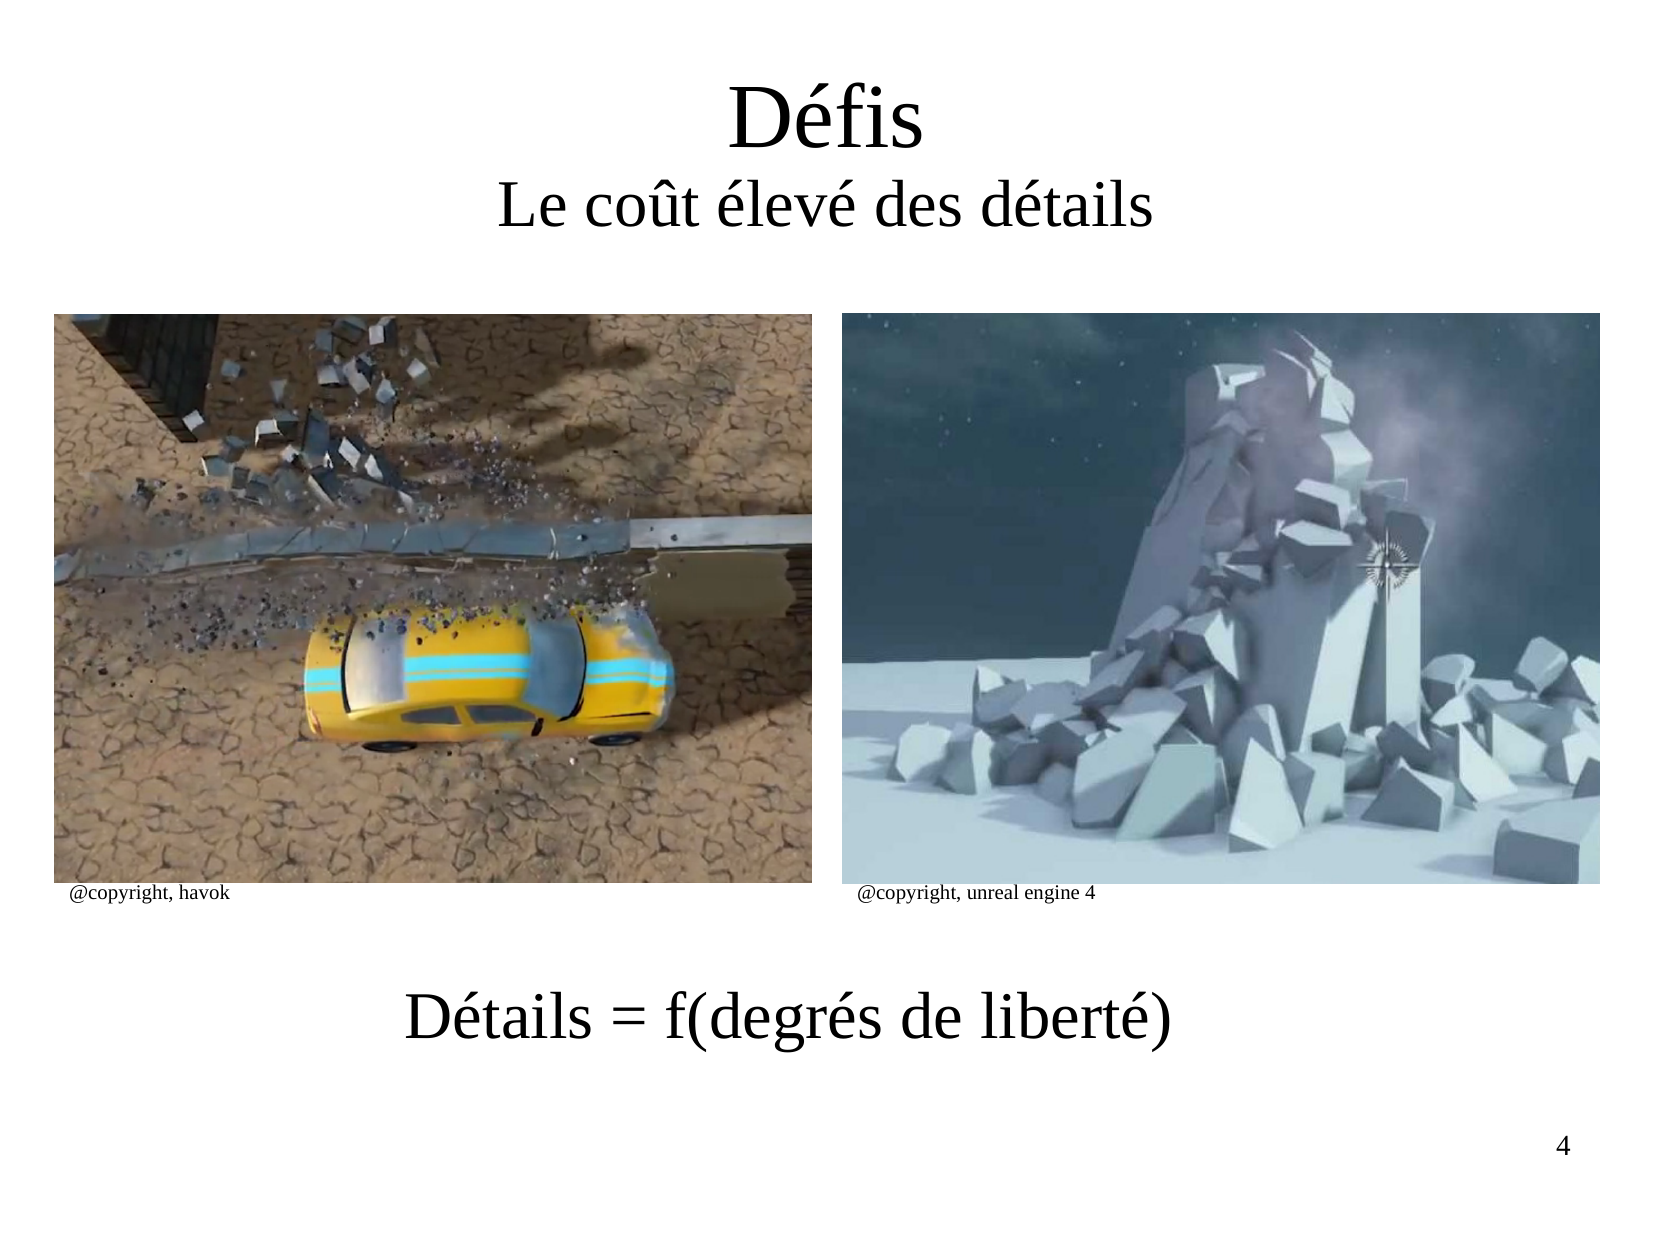

# Défis Le coût élevé des détails
@copyright, unreal engine 4
@copyright, havok
Détails = f(degrés de liberté)
4